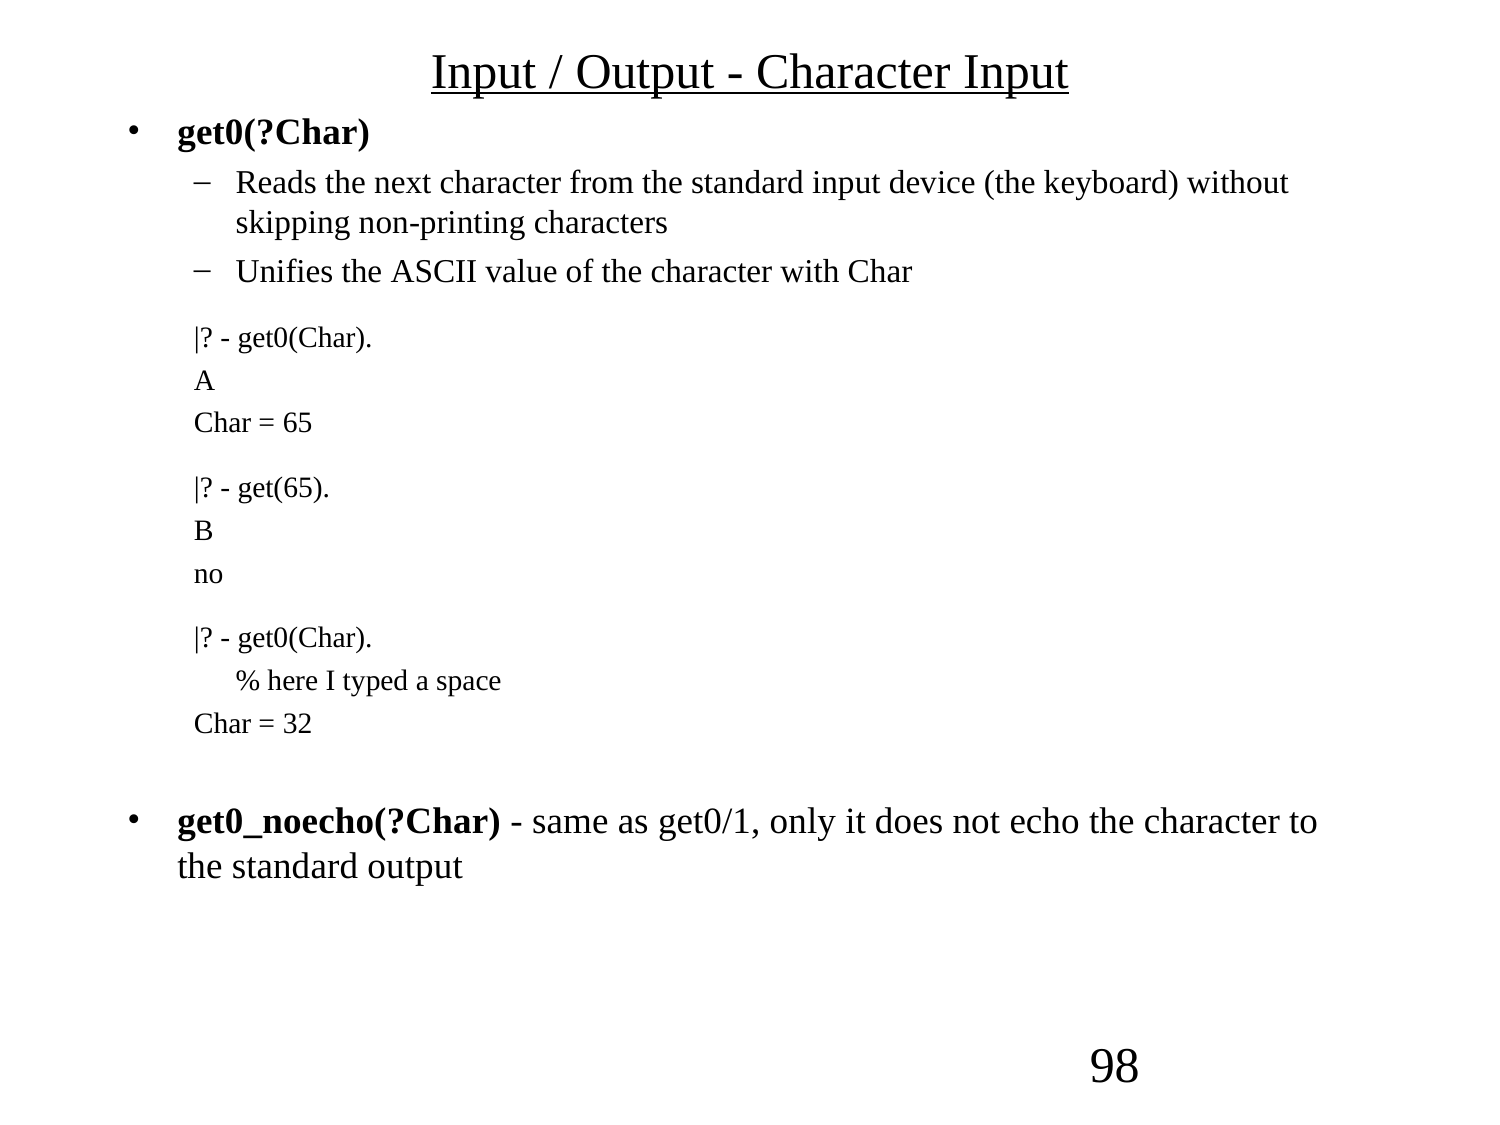

# Input / Output - Character Input
get0(?Char)
Reads the next character from the standard input device (the keyboard) without skipping non-printing characters
Unifies the ASCII value of the character with Char
|? - get0(Char).
A
Char = 65
|? - get(65).
B
no
|? - get0(Char).
			% here I typed a space
Char = 32
get0_noecho(?Char) - same as get0/1, only it does not echo the character to the standard output
98